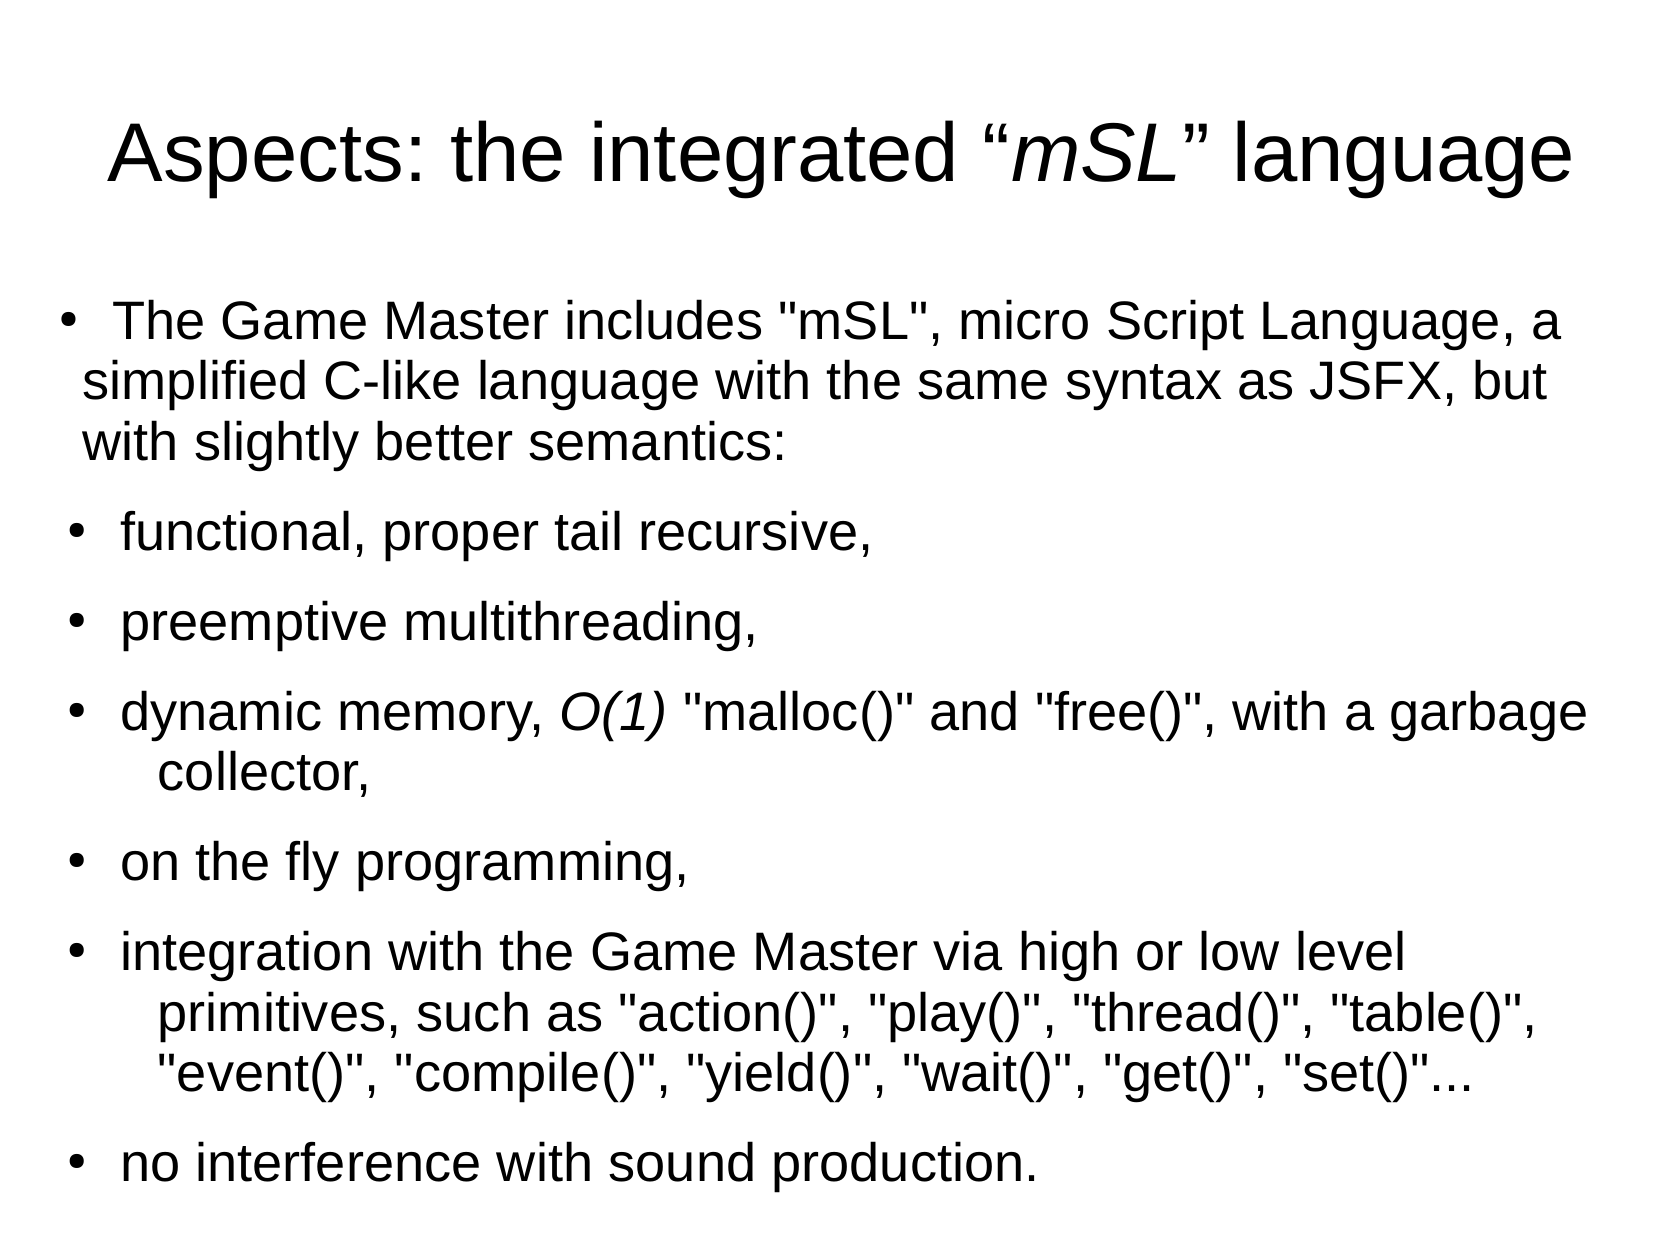

# Aspects: the integrated “mSL” language
The Game Master includes "mSL", micro Script Language, a simplified C-like language with the same syntax as JSFX, but with slightly better semantics:
functional, proper tail recursive,
preemptive multithreading,
dynamic memory, O(1) "malloc()" and "free()", with a garbage collector,
on the fly programming,
integration with the Game Master via high or low level primitives, such as "action()", "play()", "thread()", "table()", "event()", "compile()", "yield()", "wait()", "get()", "set()"...
no interference with sound production.